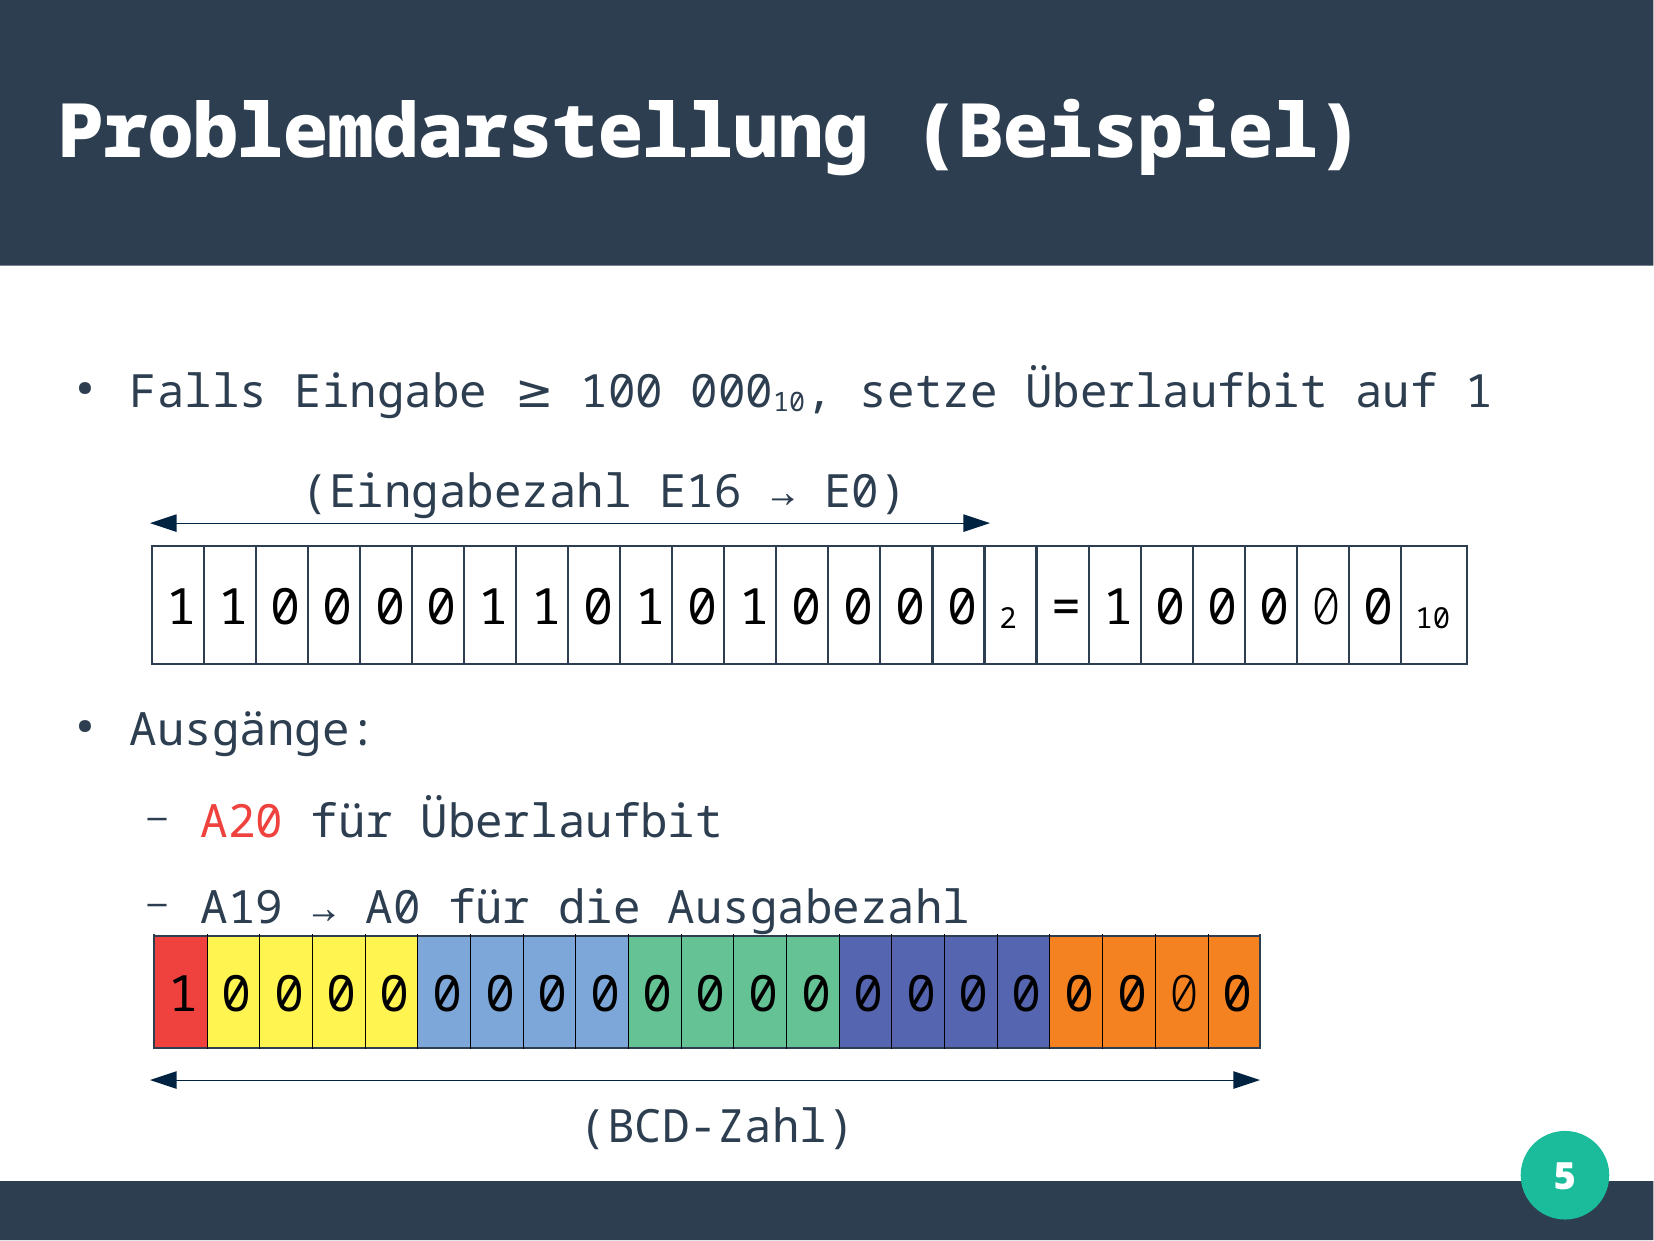

# Problemdarstellung (Beispiel)
Falls Eingabe ≥ 100 00010, setze Überlaufbit auf 1
Ausgänge:
A20 für Überlaufbit
A19 → A0 für die Ausgabezahl
(Eingabezahl E16 → E0)
| 1 | 1 | 0 | 0 | 0 | 0 | 1 | 1 | 0 | 1 | 0 | 1 | 0 | 0 | 0 | 0 | 2 | = | 1 | 0 | 0 | 0 | 0 | 0 | 10 |
| --- | --- | --- | --- | --- | --- | --- | --- | --- | --- | --- | --- | --- | --- | --- | --- | --- | --- | --- | --- | --- | --- | --- | --- | --- |
| 1 | 0 | 0 | 0 | 0 | 0 | 0 | 0 | 0 | 0 | 0 | 0 | 0 | 0 | 0 | 0 | 0 | 0 | 0 | 0 | 0 |
| --- | --- | --- | --- | --- | --- | --- | --- | --- | --- | --- | --- | --- | --- | --- | --- | --- | --- | --- | --- | --- |
(BCD-Zahl)
5